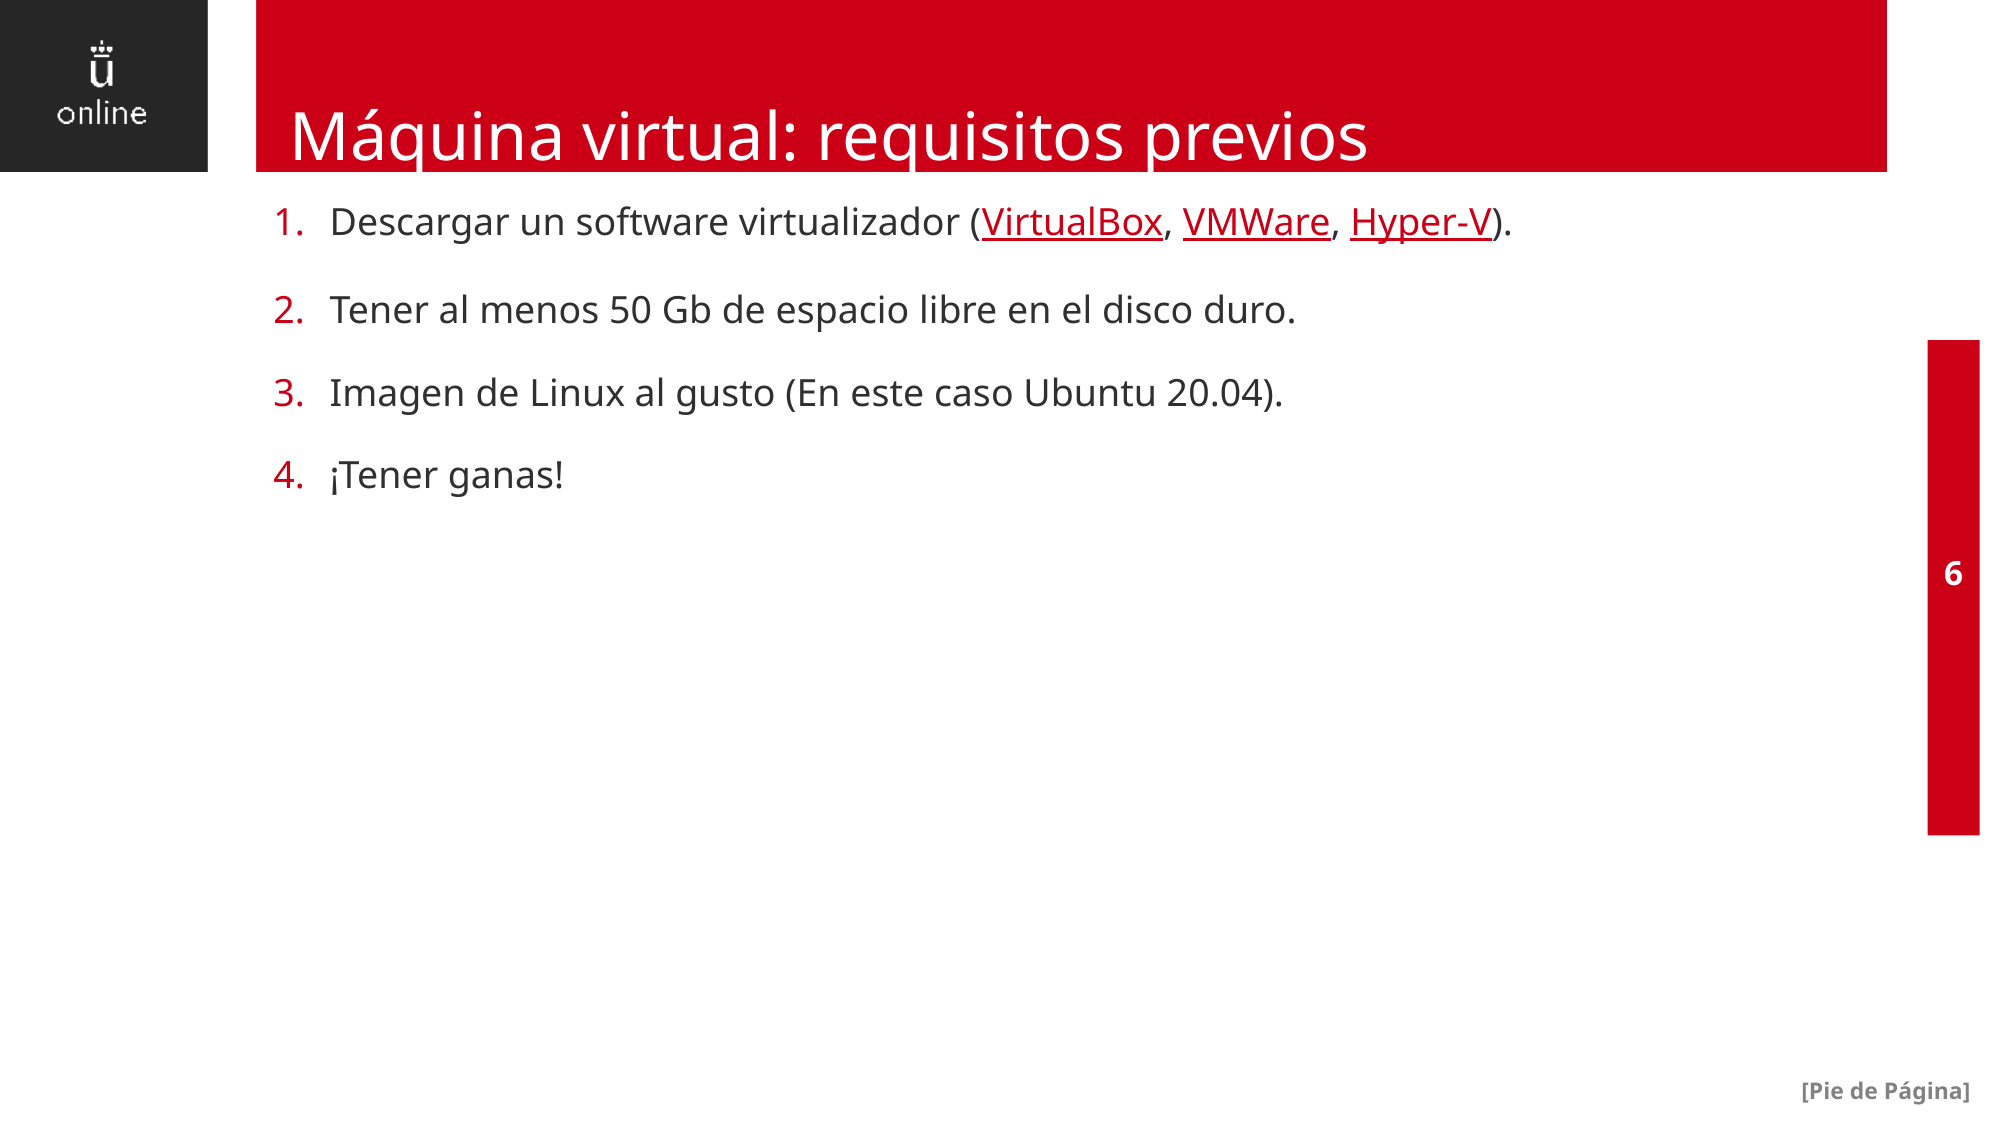

Máquina virtual: requisitos previos
# Descargar un software virtualizador (VirtualBox, VMWare, Hyper-V).
Tener al menos 50 Gb de espacio libre en el disco duro.
Imagen de Linux al gusto (En este caso Ubuntu 20.04).
¡Tener ganas!
[Pie de Página]